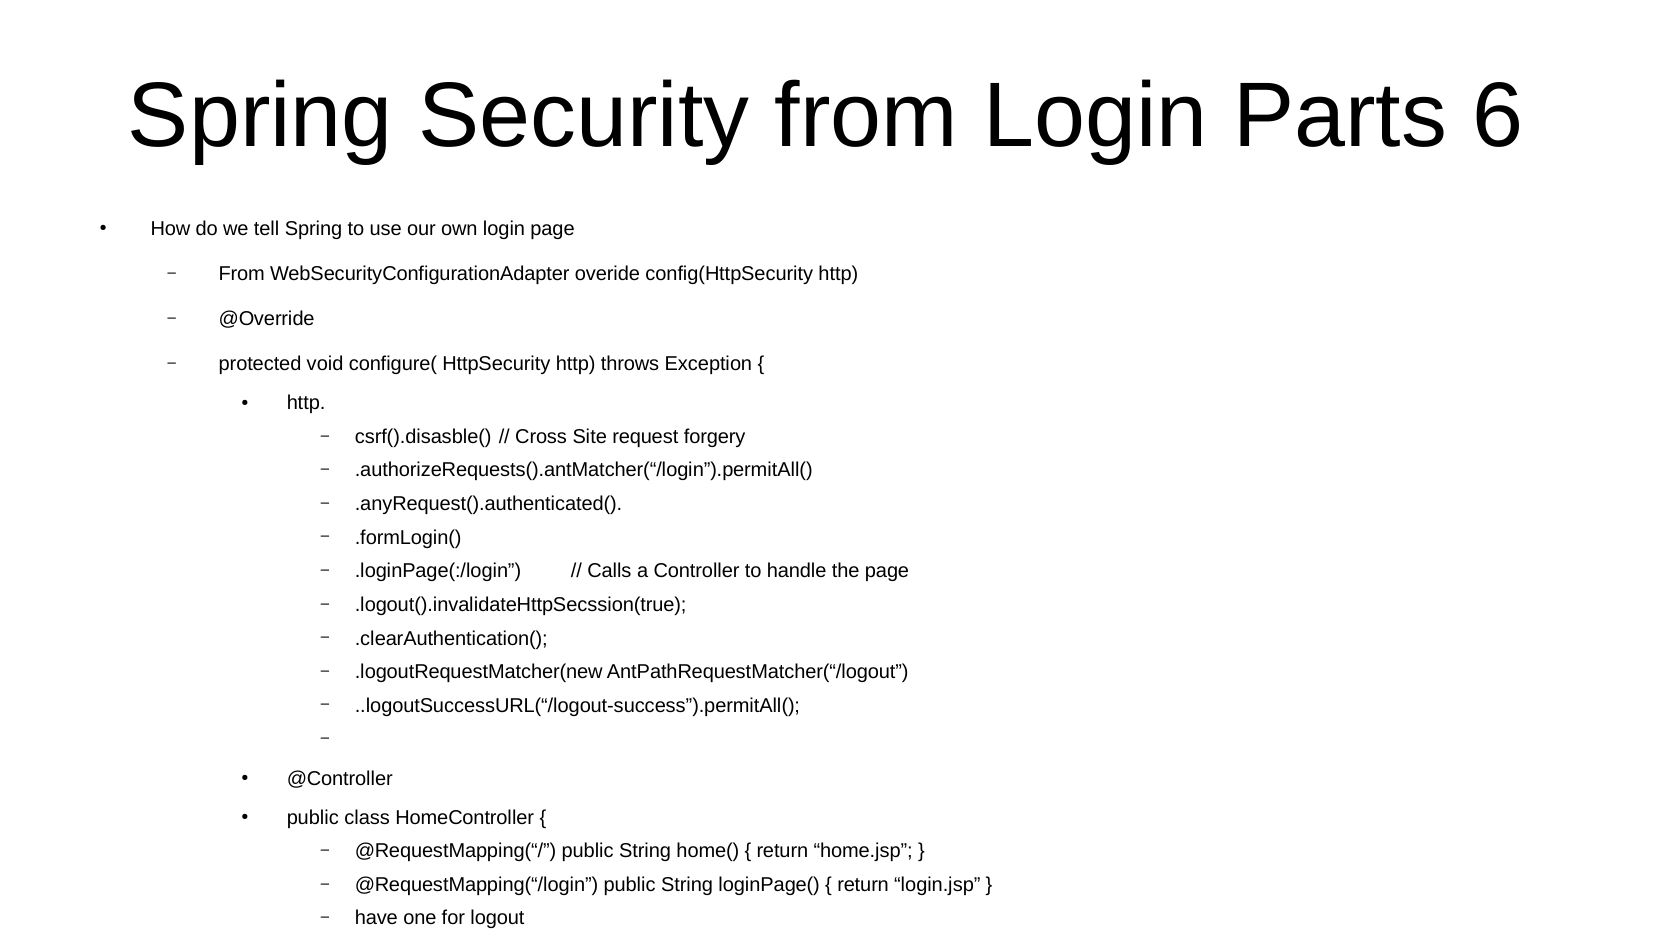

# Spring Security from Login Parts 6
How do we tell Spring to use our own login page
From WebSecurityConfigurationAdapter overide config(HttpSecurity http)
@Override
protected void configure( HttpSecurity http) throws Exception {
http.
csrf().disasble()				// Cross Site request forgery
.authorizeRequests().antMatcher(“/login”).permitAll()
.anyRequest().authenticated().
.formLogin()
.loginPage(:/login”)			// Calls a Controller to handle the page
.logout().invalidateHttpSecssion(true);
.clearAuthentication();
.logoutRequestMatcher(new AntPathRequestMatcher(“/logout”)
..logoutSuccessURL(“/logout-success”).permitAll();
@Controller
public class HomeController {
@RequestMapping(“/”) public String home() { return “home.jsp”; }
@RequestMapping(“/login”) public String loginPage() { return “login.jsp” }
have one for logout